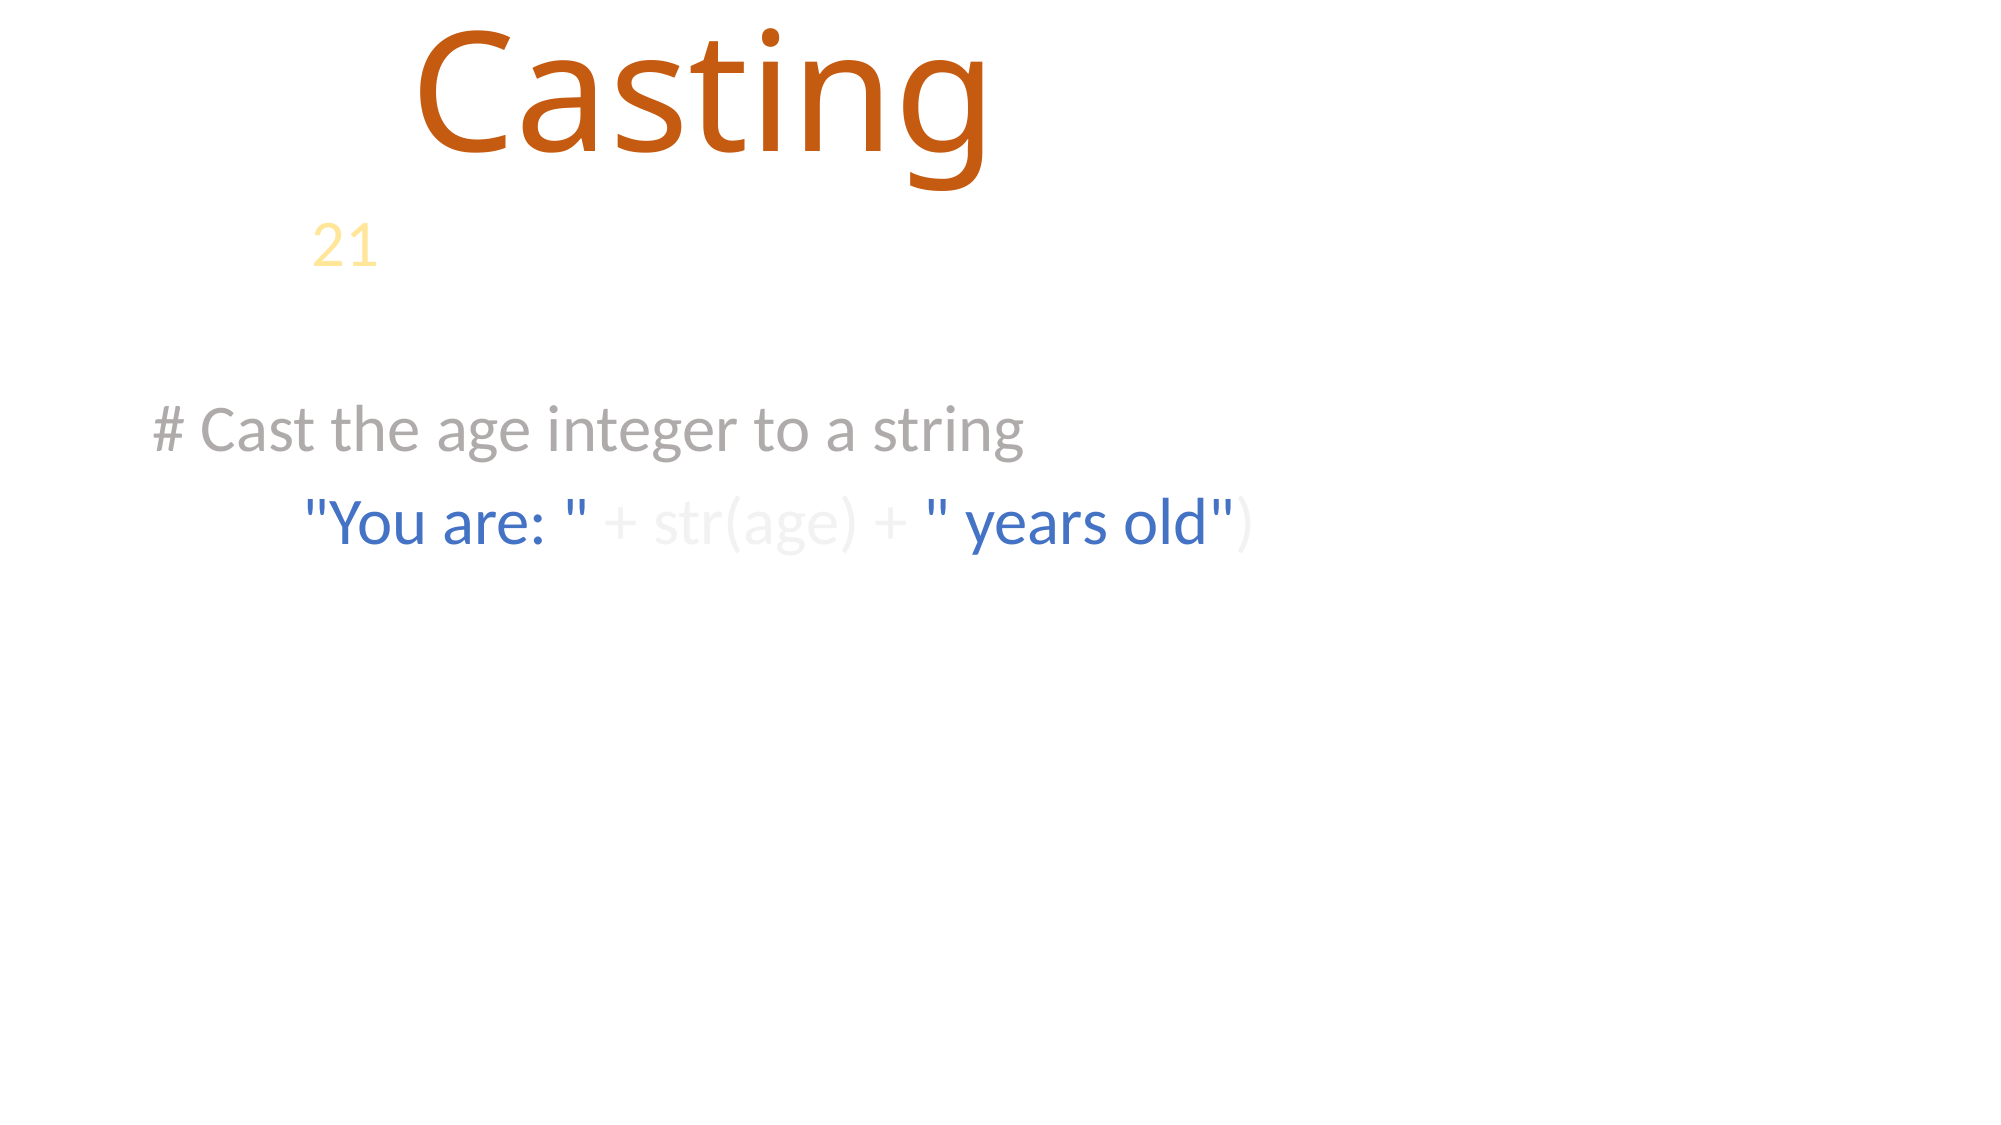

# Casting
age = 21
# Cast the age integer to a string
print("You are: " + str(age) + " years old")